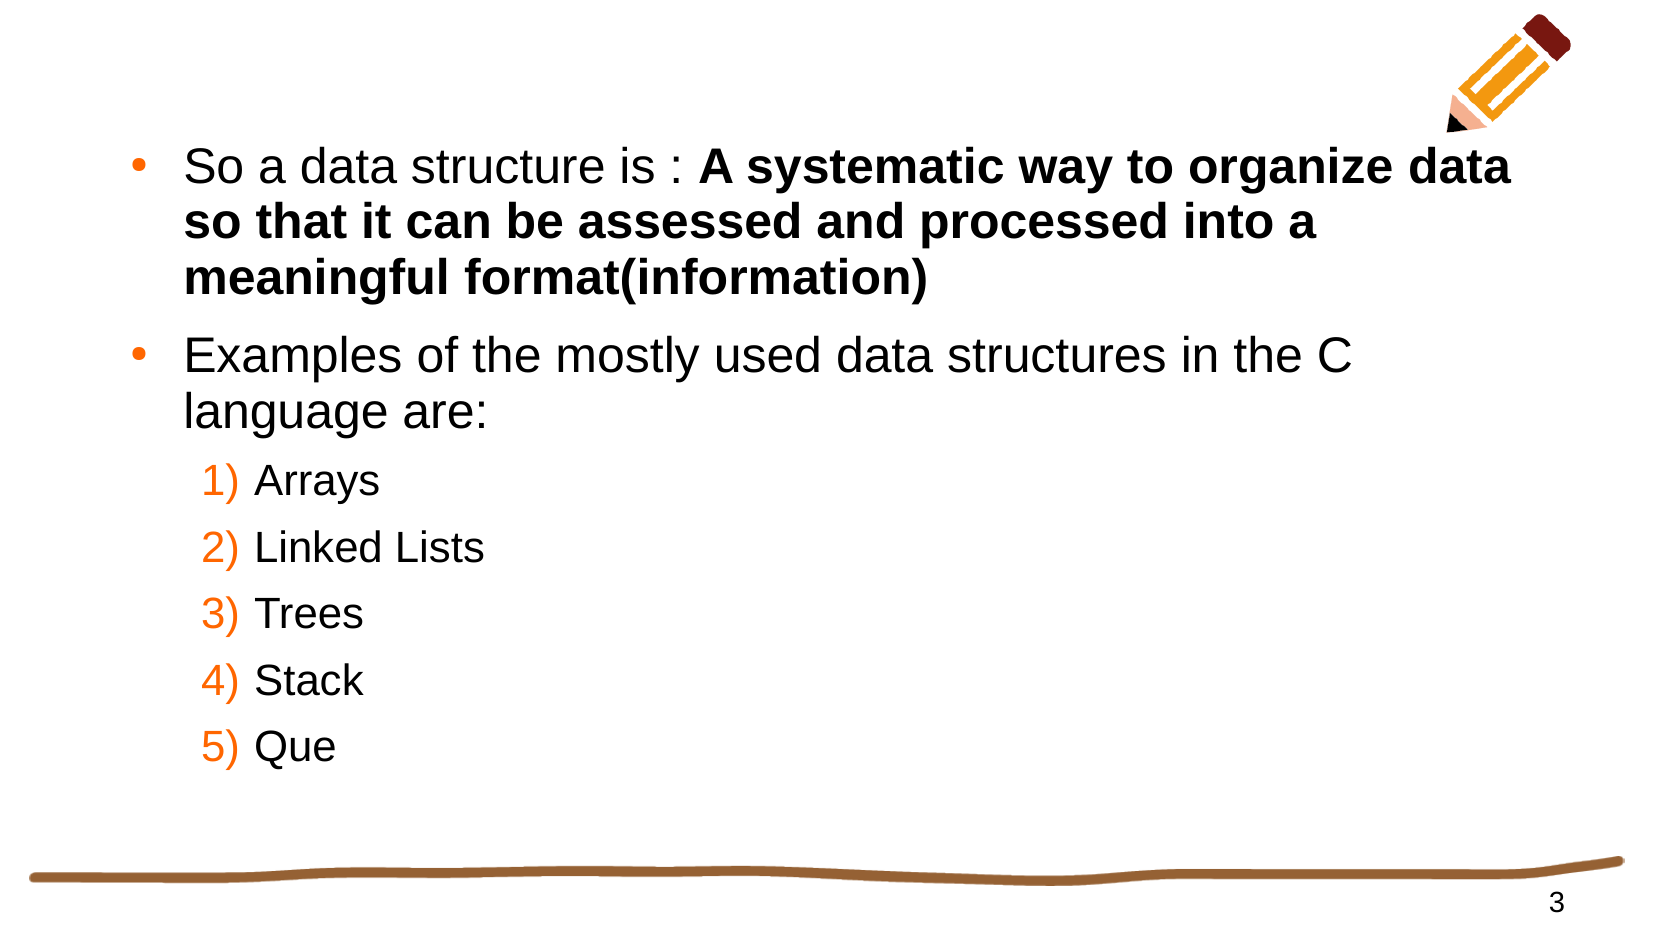

# So a data structure is : A systematic way to organize data so that it can be assessed and processed into a meaningful format(information)
Examples of the mostly used data structures in the C language are:
Arrays
Linked Lists
Trees
Stack
Que
3